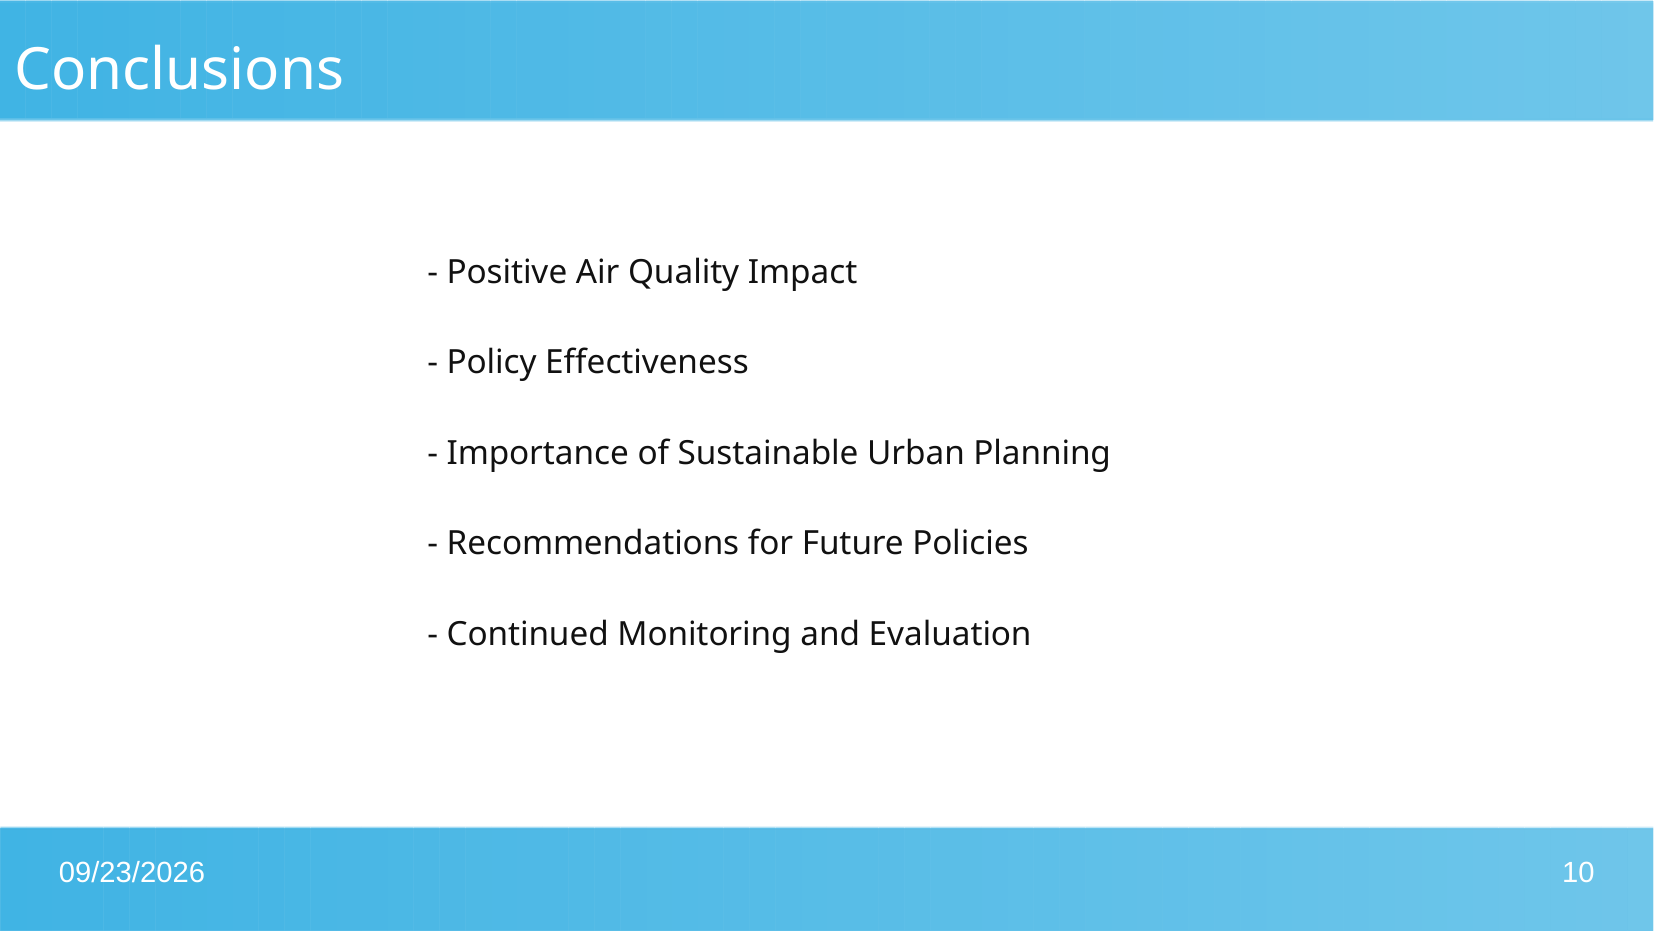

Conclusions
- Positive Air Quality Impact
- Policy Effectiveness
- Importance of Sustainable Urban Planning
- Recommendations for Future Policies
- Continued Monitoring and Evaluation
10